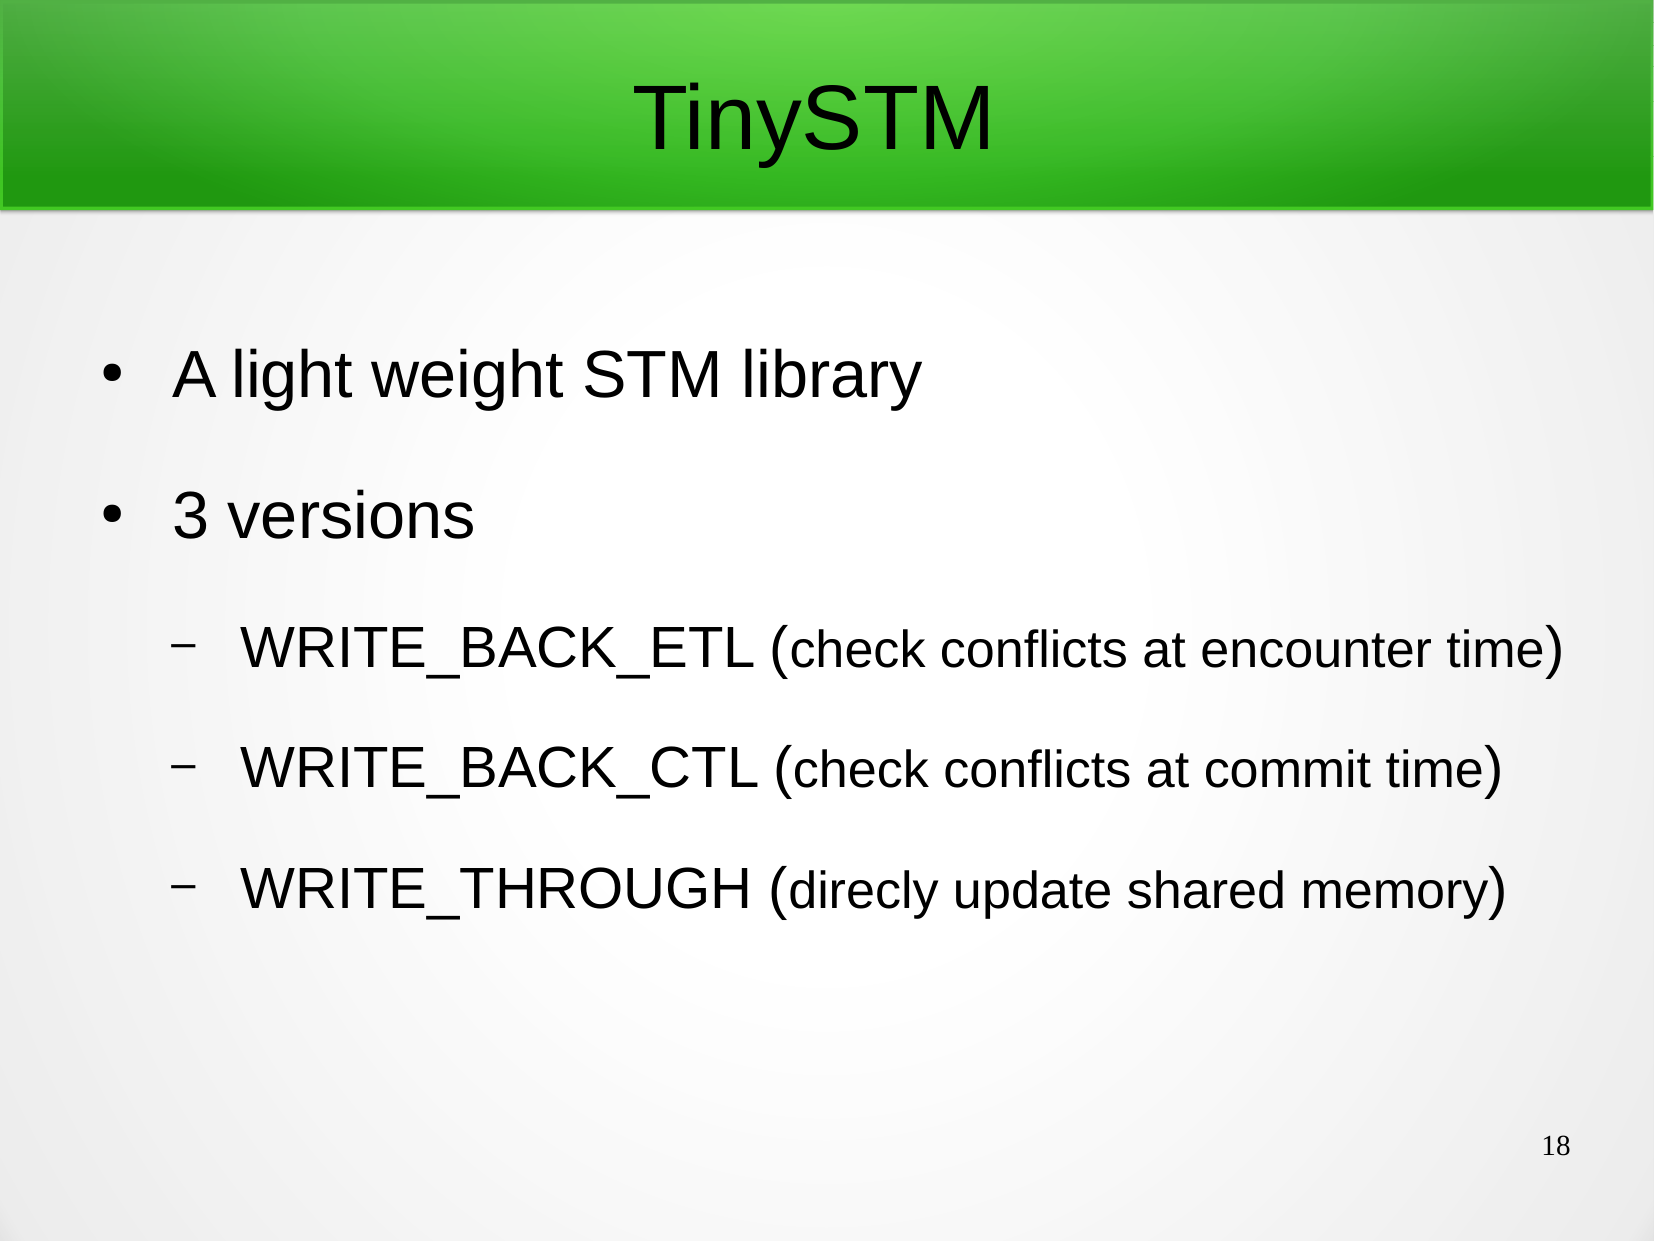

# TinySTM
 A light weight STM library
 3 versions
 WRITE_BACK_ETL (check conflicts at encounter time)
 WRITE_BACK_CTL (check conflicts at commit time)
 WRITE_THROUGH (direcly update shared memory)
18